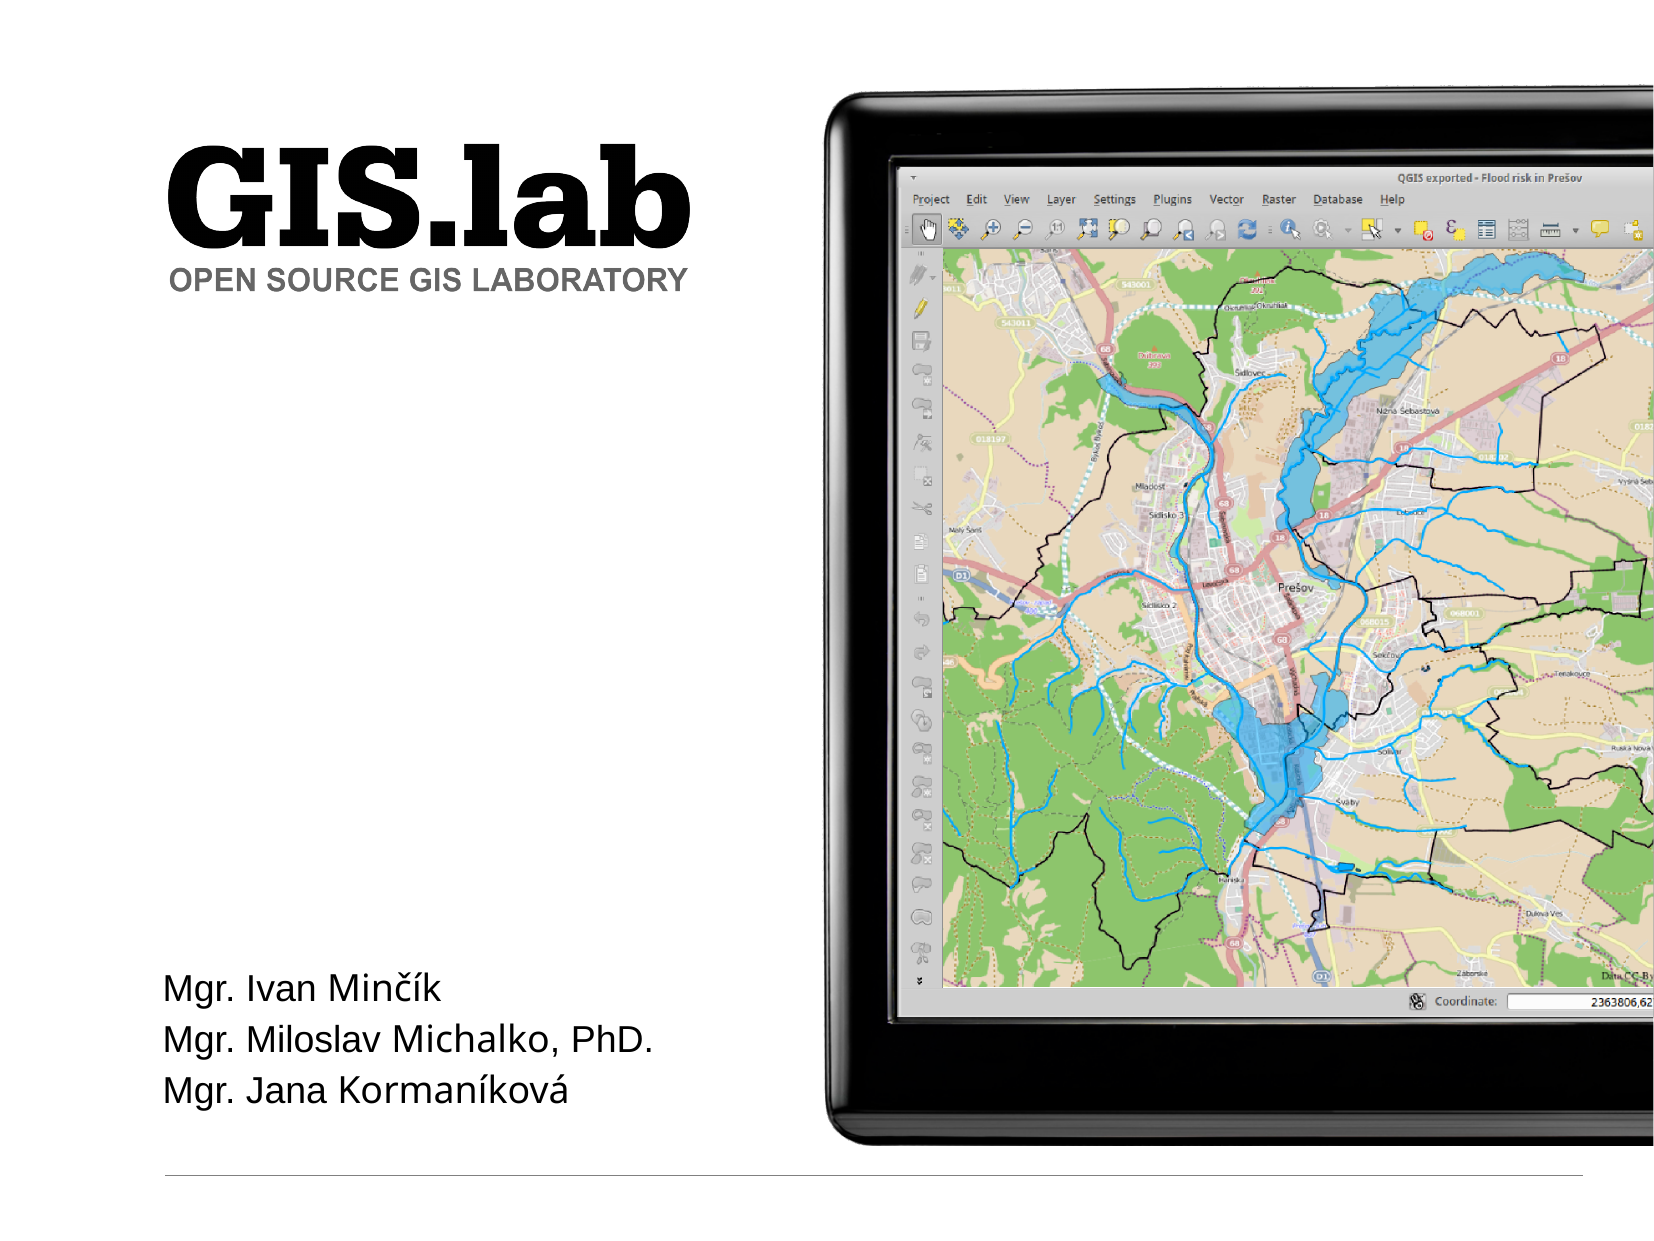

Mgr. Ivan Minčík
Mgr. Miloslav Michalko, PhD.
Mgr. Jana Kormaníková